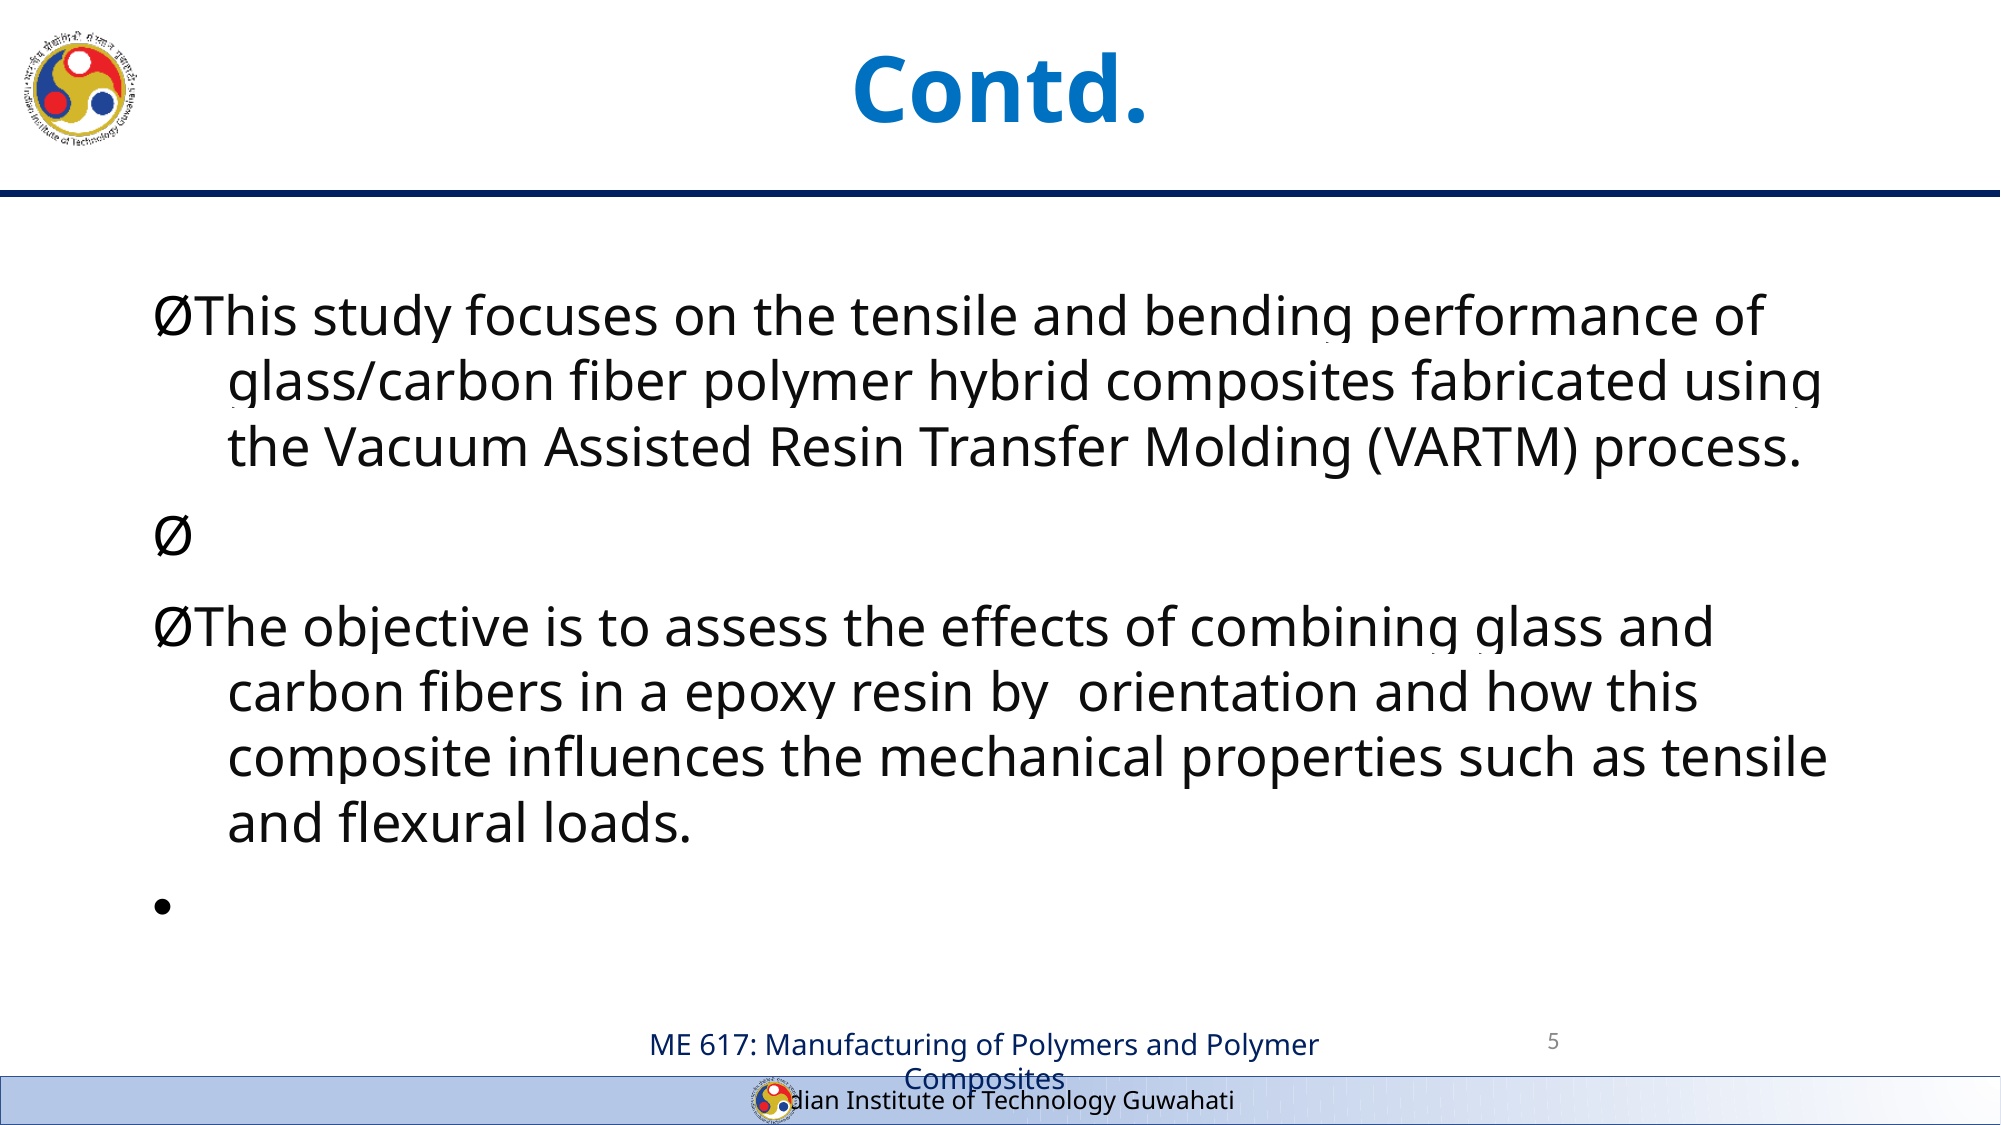

# Contd.
This study focuses on the tensile and bending performance of glass/carbon fiber polymer hybrid composites fabricated using the Vacuum Assisted Resin Transfer Molding (VARTM) process.
The objective is to assess the effects of combining glass and carbon fibers in a epoxy resin by orientation and how this composite influences the mechanical properties such as tensile and flexural loads.